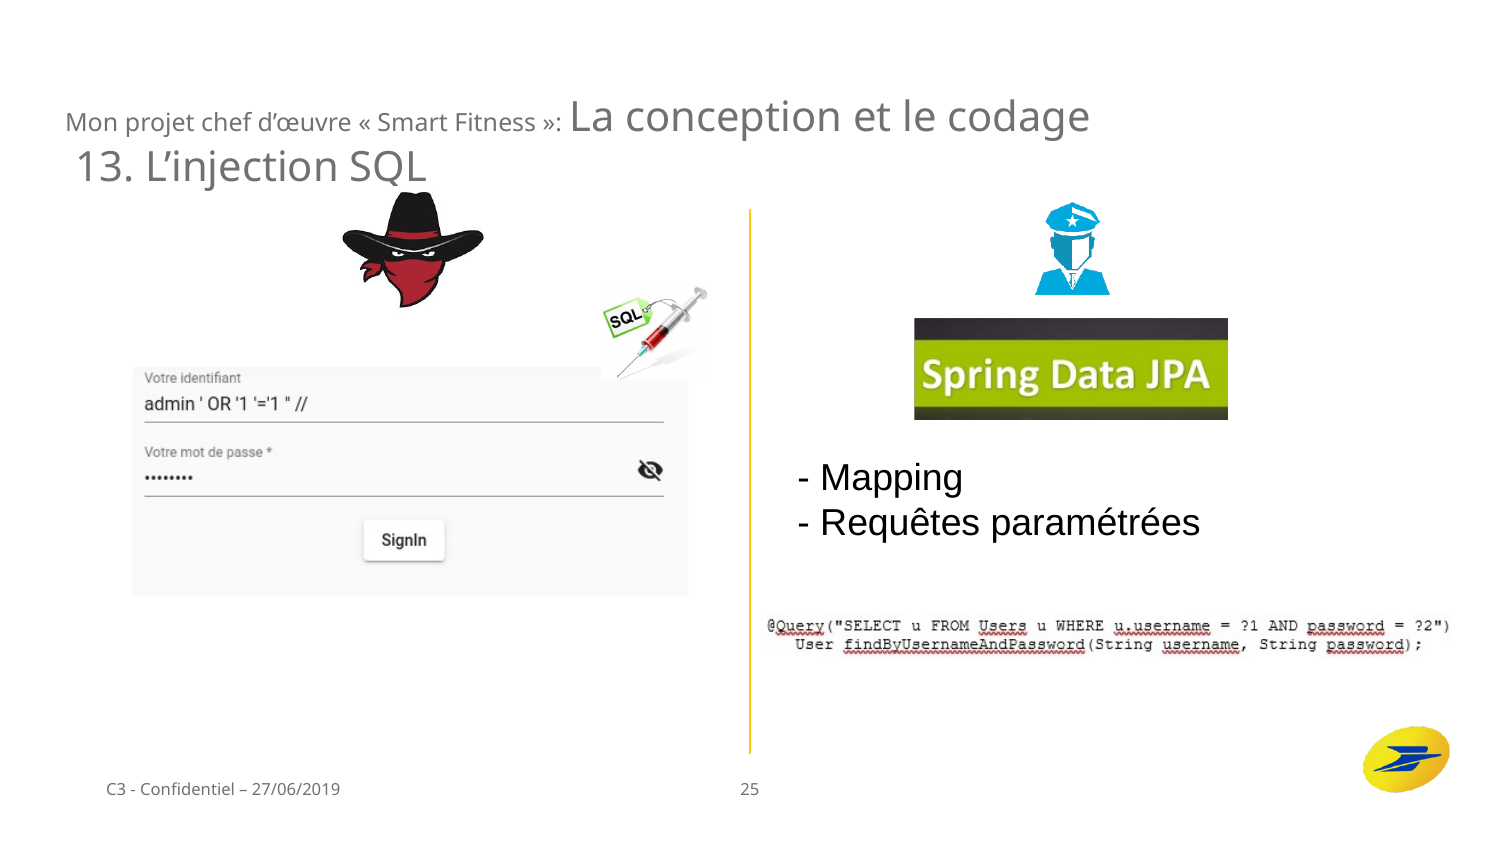

# Mon projet chef d’œuvre « Smart Fitness »: La conception et le codage 13. L’injection SQL
 - Mapping
 - Requêtes paramétrées